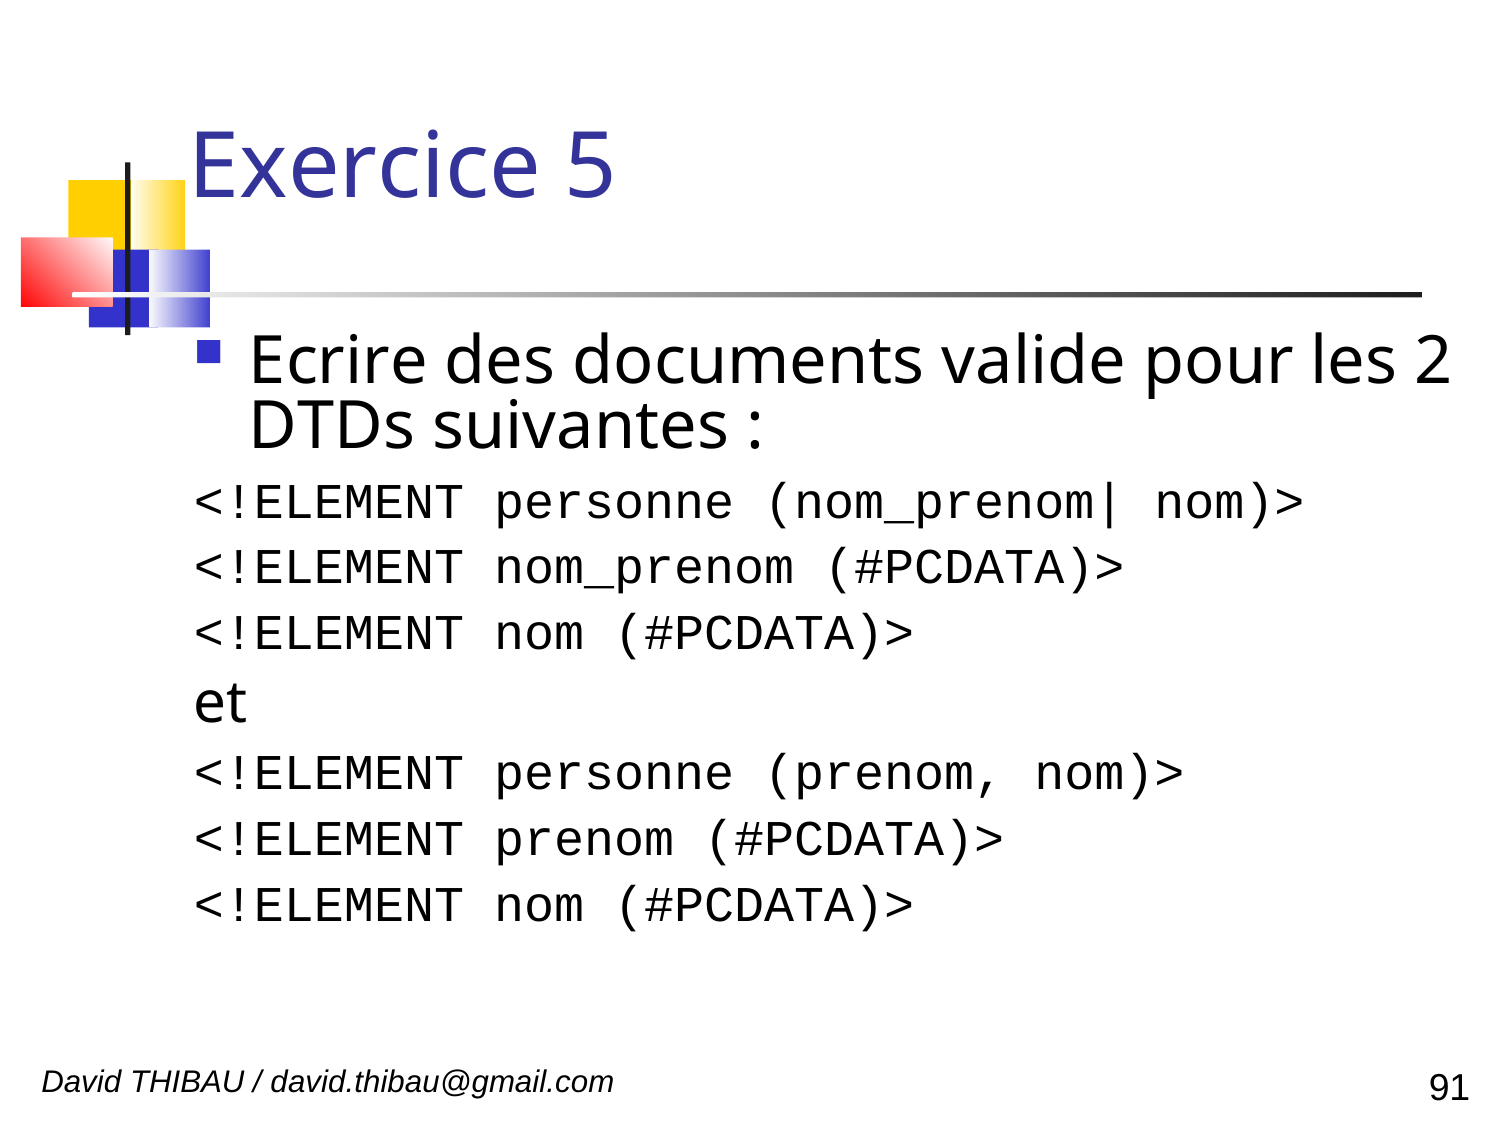

# Exercice 5
Ecrire des documents valide pour les 2 DTDs suivantes :
<!ELEMENT personne (nom_prenom| nom)>
<!ELEMENT nom_prenom (#PCDATA)>
<!ELEMENT nom (#PCDATA)>
et
<!ELEMENT personne (prenom, nom)>
<!ELEMENT prenom (#PCDATA)>
<!ELEMENT nom (#PCDATA)>